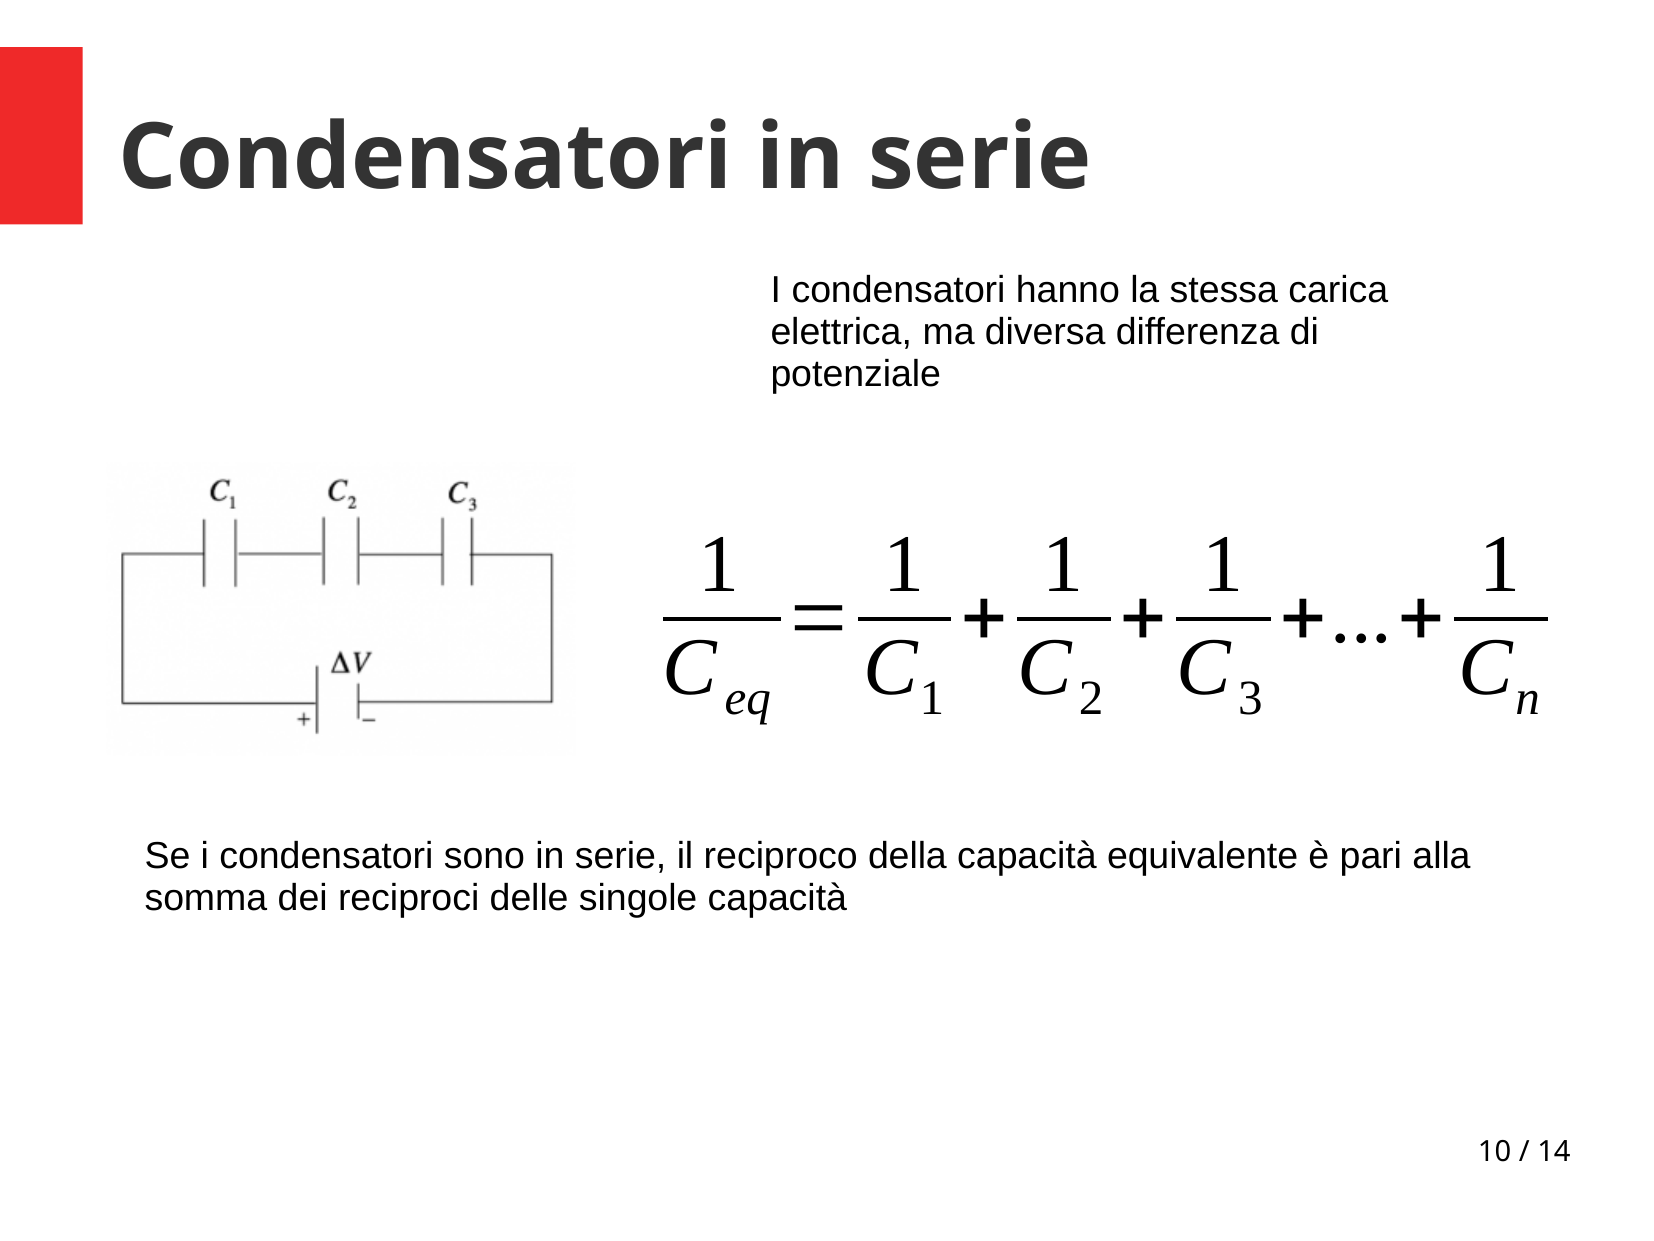

# Condensatori in serie
I condensatori hanno la stessa carica elettrica, ma diversa differenza di potenziale
Se i condensatori sono in serie, il reciproco della capacità equivalente è pari alla somma dei reciproci delle singole capacità
10